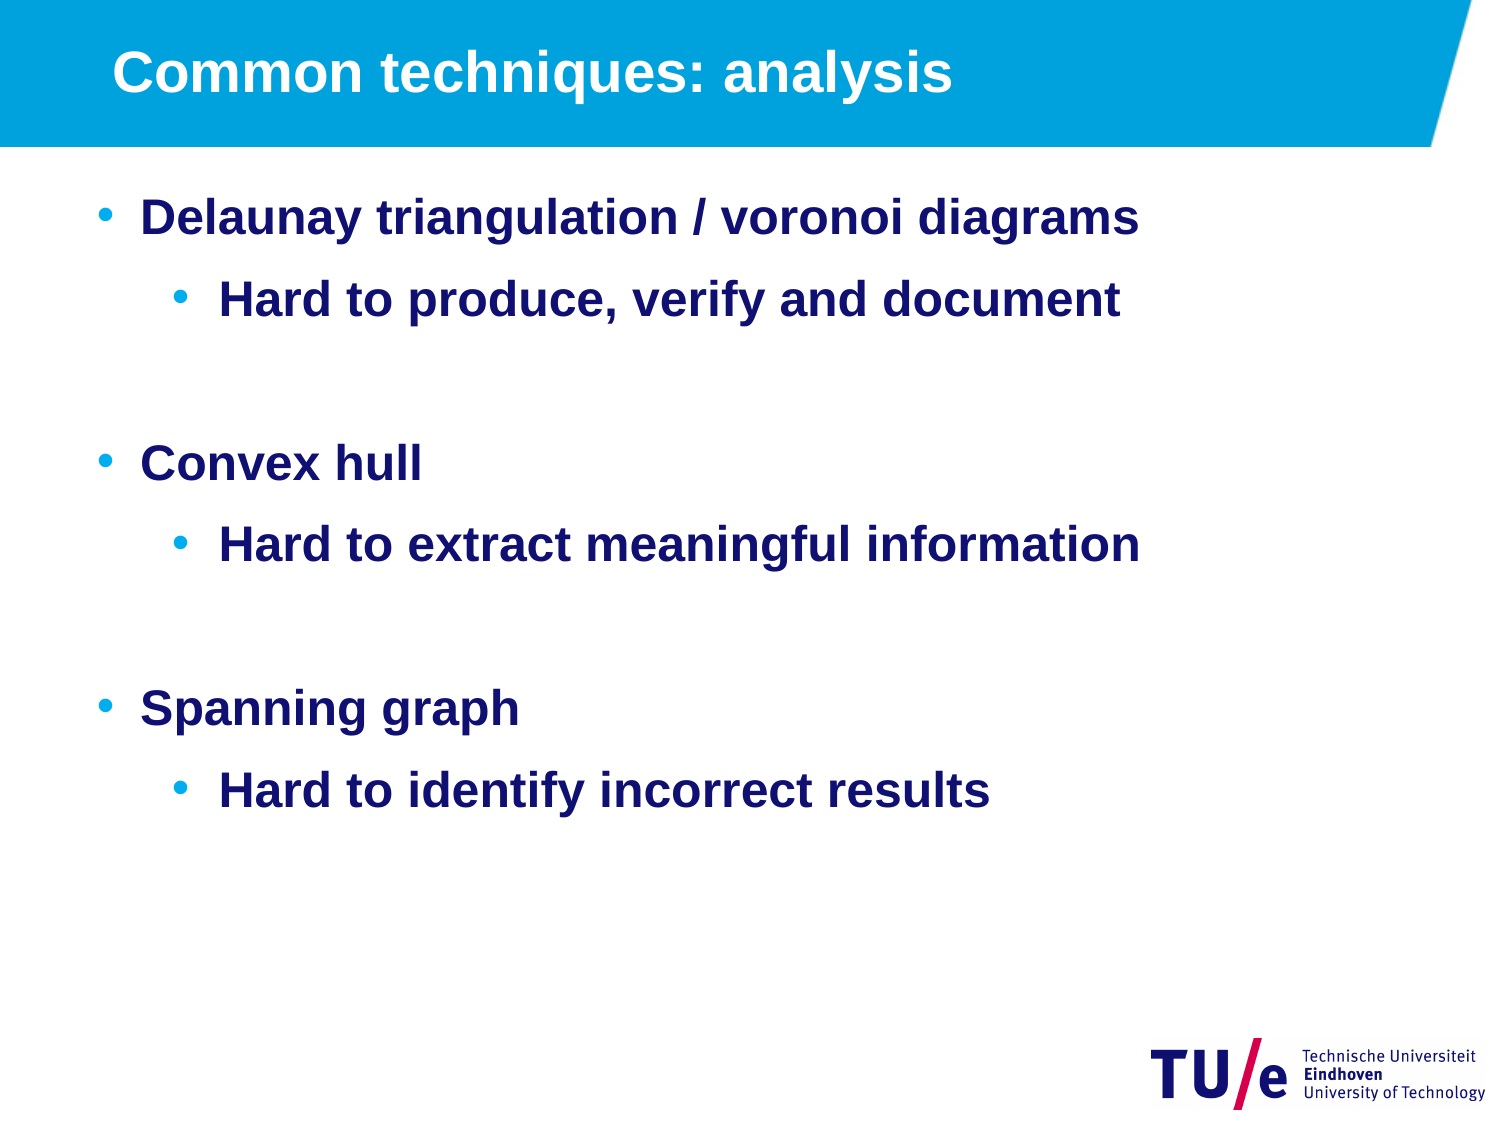

Common techniques: analysis
Delaunay triangulation / voronoi diagrams
Hard to produce, verify and document
Convex hull
Hard to extract meaningful information
Spanning graph
Hard to identify incorrect results